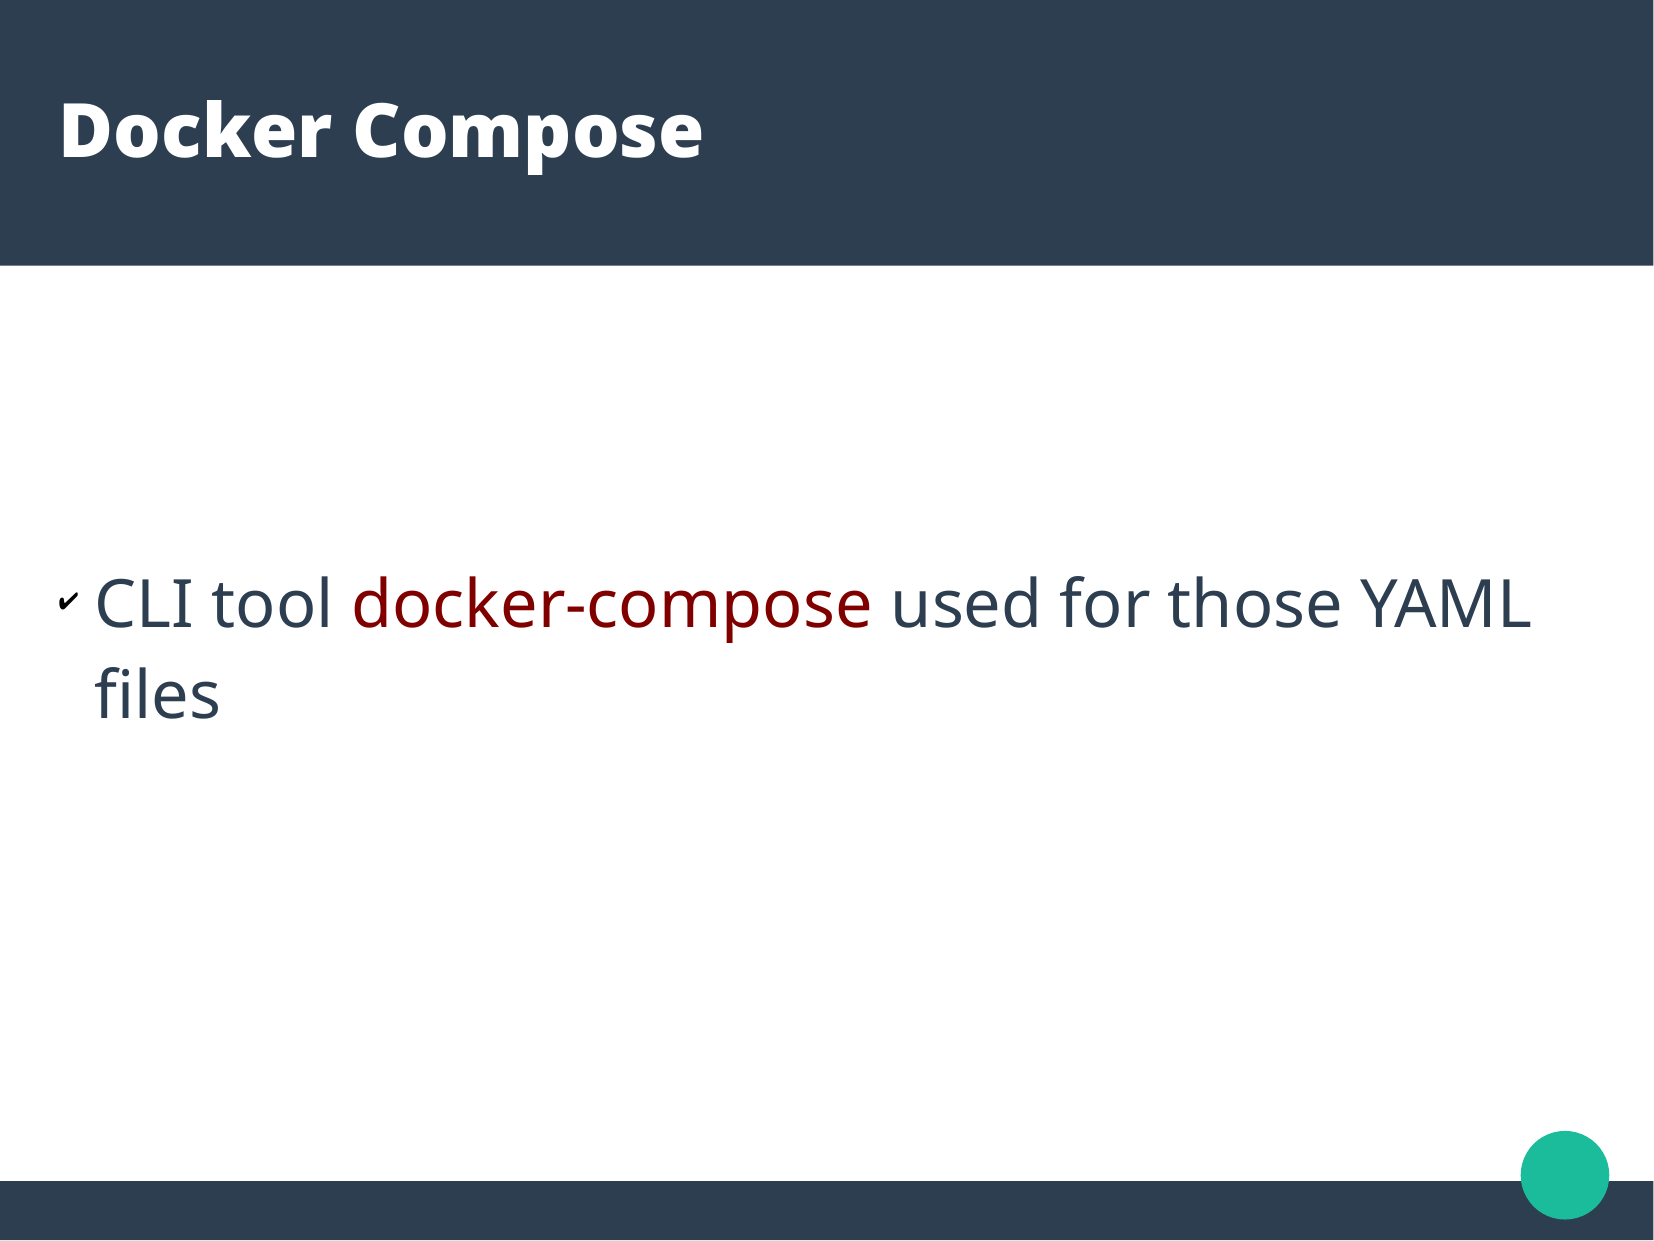

# Docker Compose
CLI tool docker-compose used for those YAML files